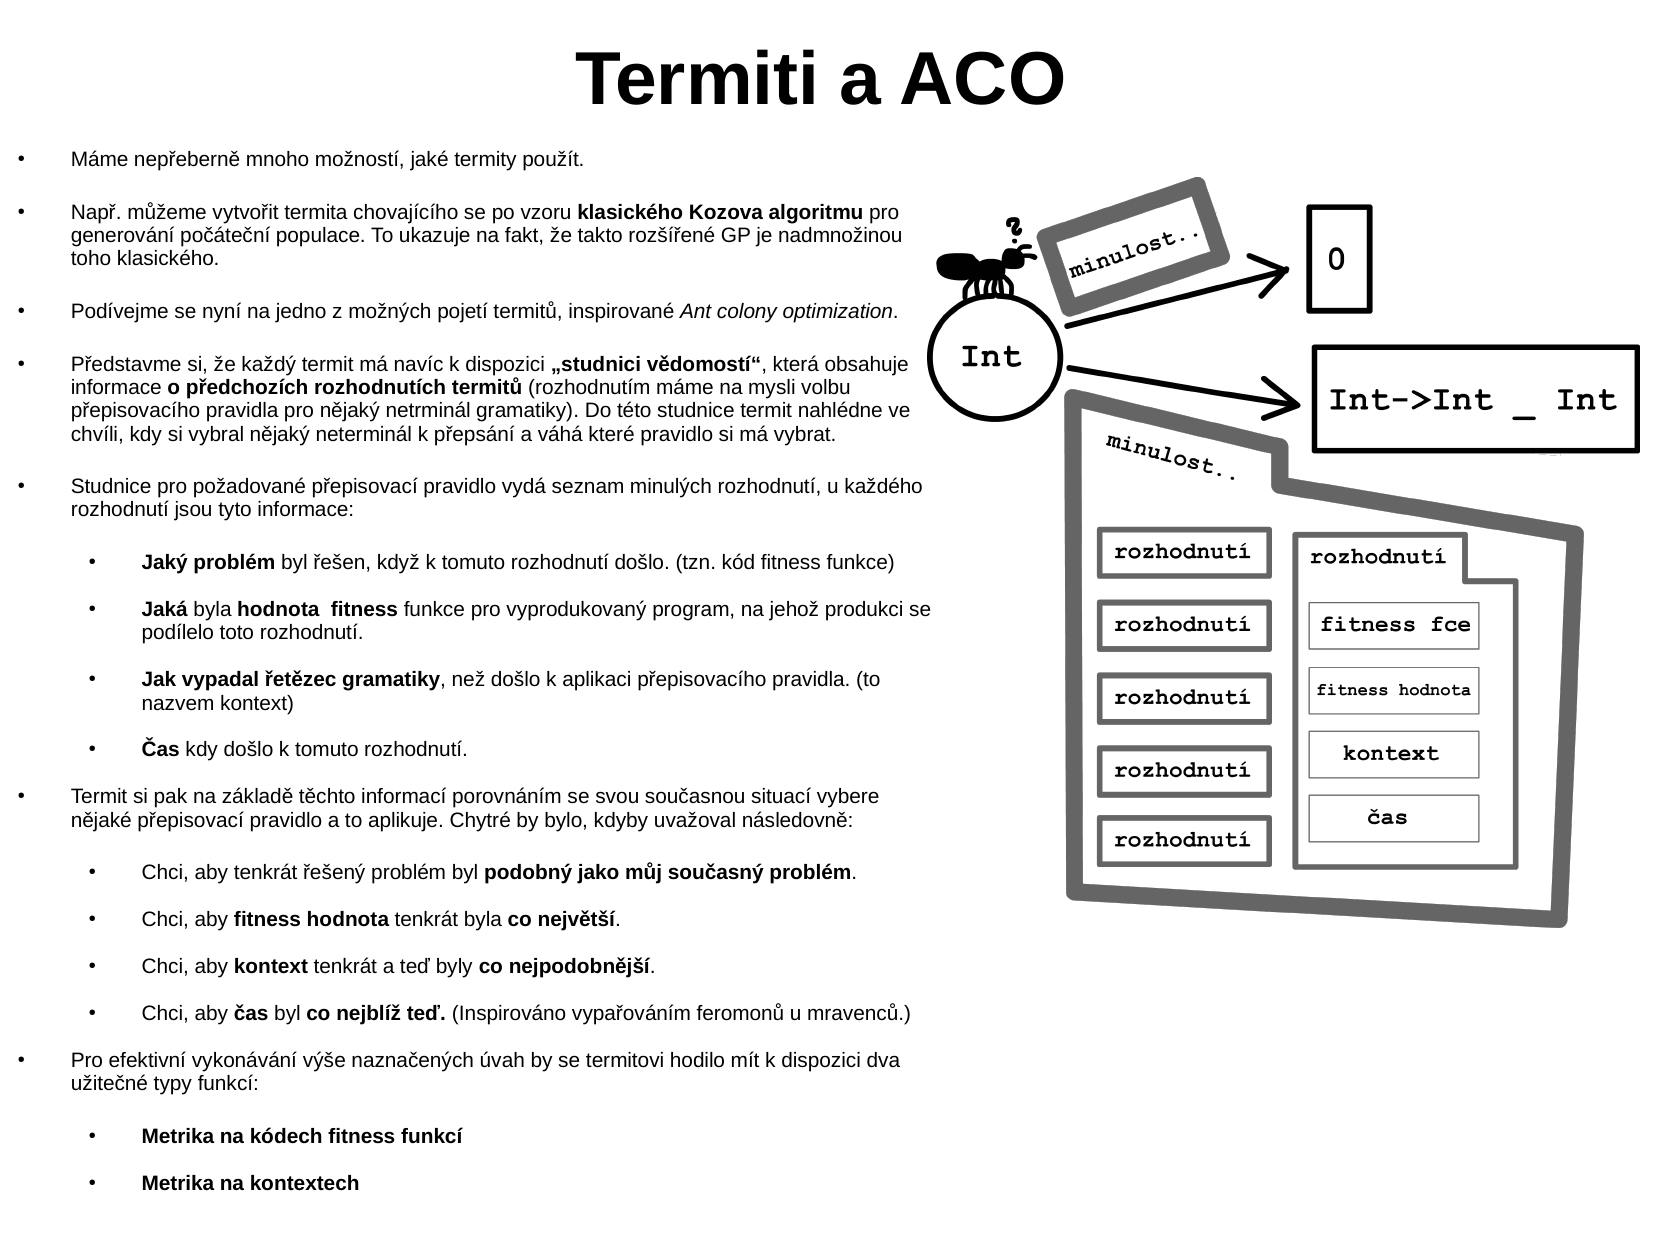

# Termiti a ACO
Máme nepřeberně mnoho možností, jaké termity použít.
Např. můžeme vytvořit termita chovajícího se po vzoru klasického Kozova algoritmu pro generování počáteční populace. To ukazuje na fakt, že takto rozšířené GP je nadmnožinou toho klasického.
Podívejme se nyní na jedno z možných pojetí termitů, inspirované Ant colony optimization.
Představme si, že každý termit má navíc k dispozici „studnici vědomostí“, která obsahuje informace o předchozích rozhodnutích termitů (rozhodnutím máme na mysli volbu přepisovacího pravidla pro nějaký netrminál gramatiky). Do této studnice termit nahlédne ve chvíli, kdy si vybral nějaký neterminál k přepsání a váhá které pravidlo si má vybrat.
Studnice pro požadované přepisovací pravidlo vydá seznam minulých rozhodnutí, u každého rozhodnutí jsou tyto informace:
Jaký problém byl řešen, když k tomuto rozhodnutí došlo. (tzn. kód fitness funkce)
Jaká byla hodnota fitness funkce pro vyprodukovaný program, na jehož produkci se podílelo toto rozhodnutí.
Jak vypadal řetězec gramatiky, než došlo k aplikaci přepisovacího pravidla. (to nazvem kontext)
Čas kdy došlo k tomuto rozhodnutí.
Termit si pak na základě těchto informací porovnáním se svou současnou situací vybere nějaké přepisovací pravidlo a to aplikuje. Chytré by bylo, kdyby uvažoval následovně:
Chci, aby tenkrát řešený problém byl podobný jako můj současný problém.
Chci, aby fitness hodnota tenkrát byla co největší.
Chci, aby kontext tenkrát a teď byly co nejpodobnější.
Chci, aby čas byl co nejblíž teď. (Inspirováno vypařováním feromonů u mravenců.)
Pro efektivní vykonávání výše naznačených úvah by se termitovi hodilo mít k dispozici dva užitečné typy funkcí:
Metrika na kódech fitness funkcí
Metrika na kontextech